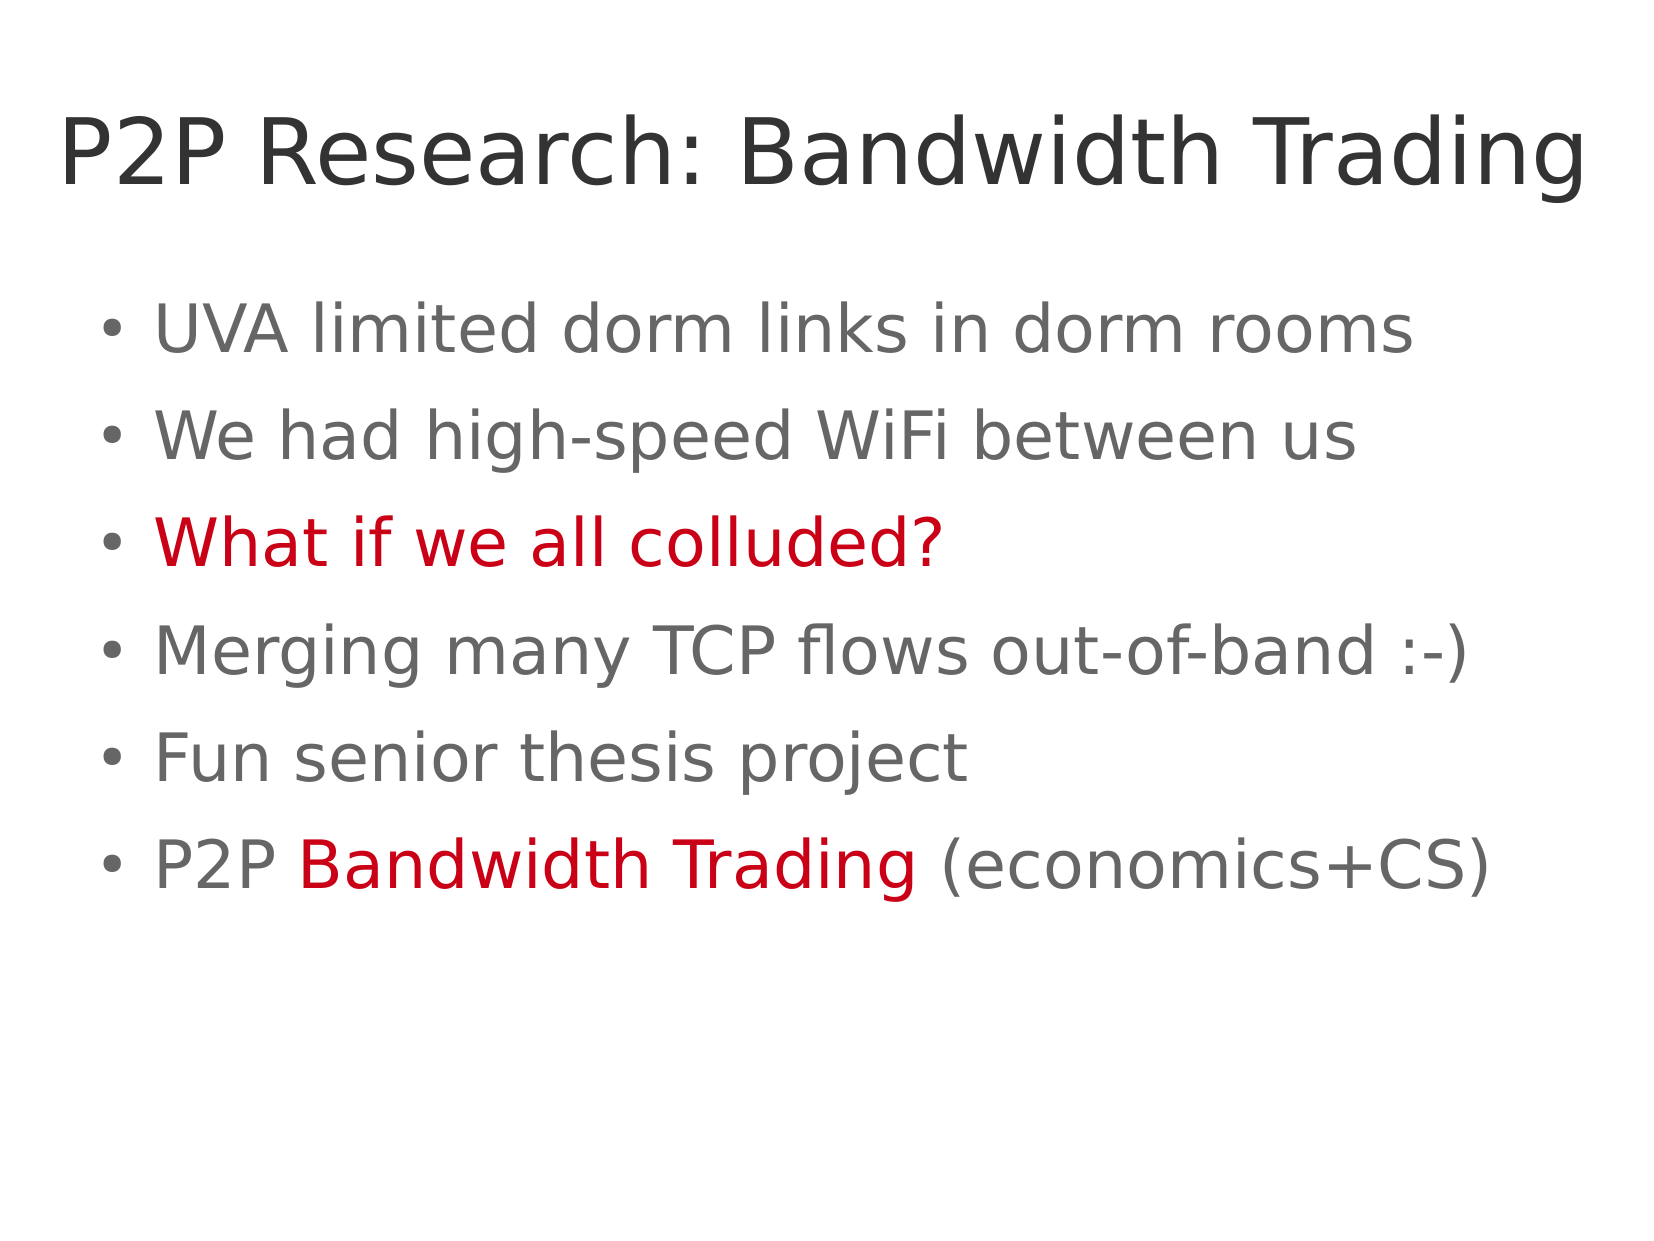

# P2P Research: Bandwidth Trading
UVA limited dorm links in dorm rooms
We had high-speed WiFi between us
What if we all colluded?
Merging many TCP flows out-of-band :-)
Fun senior thesis project
P2P Bandwidth Trading (economics+CS)